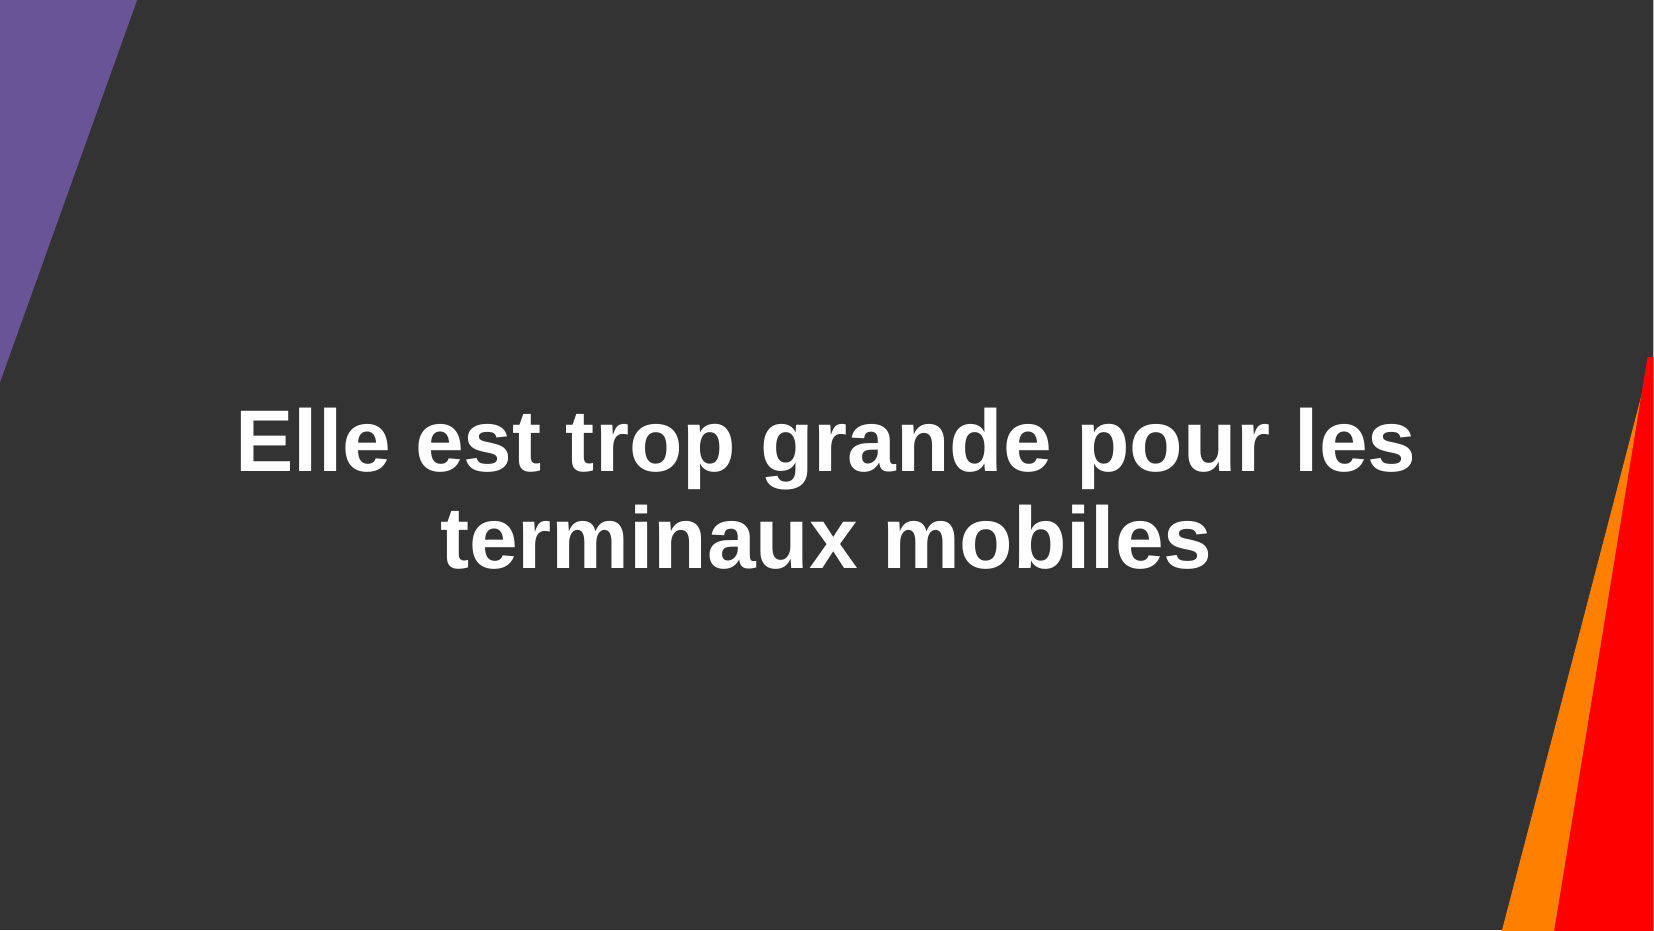

# Elle est trop grande pour les terminaux mobiles